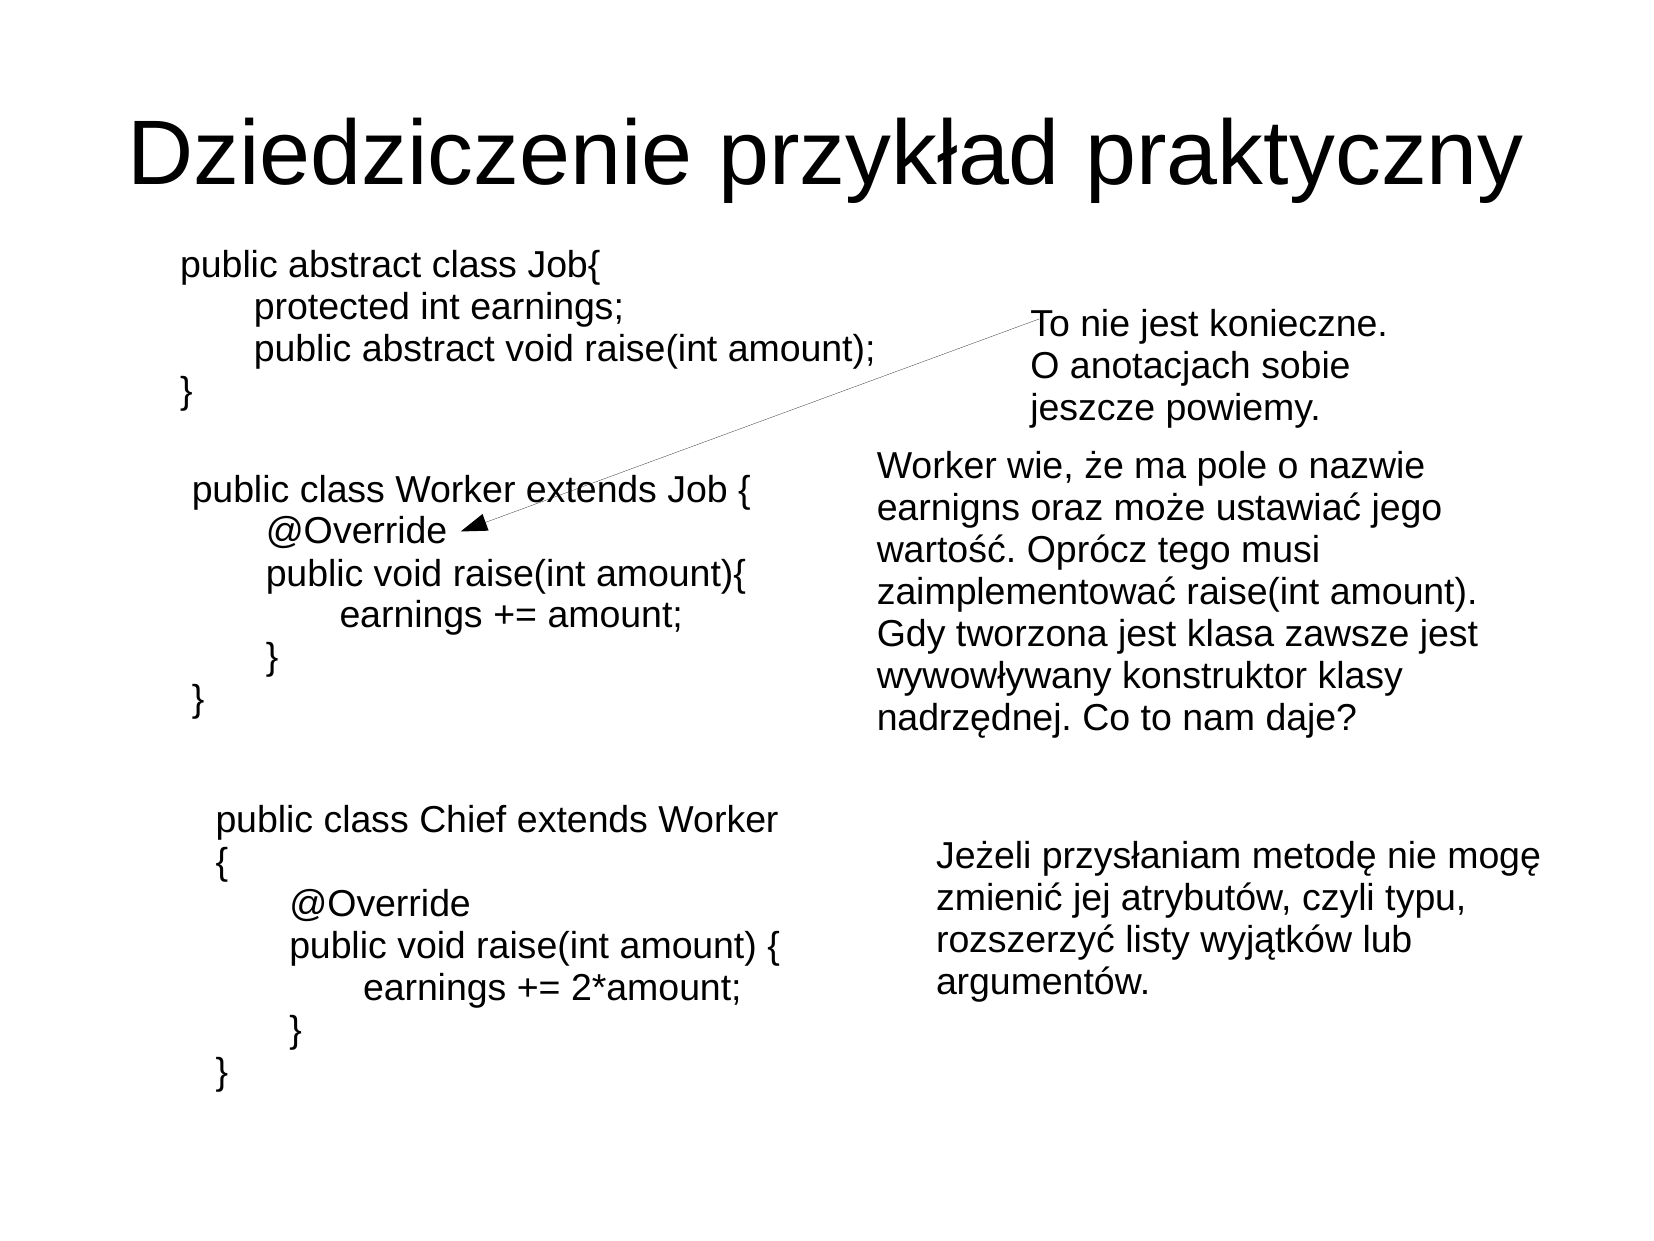

# Dziedziczenie przykład praktyczny
public abstract class Job{
	protected int earnings;
	public abstract void raise(int amount);
}
To nie jest konieczne. O anotacjach sobie jeszcze powiemy.
Worker wie, że ma pole o nazwie earnigns oraz może ustawiać jego wartość. Oprócz tego musi zaimplementować raise(int amount). Gdy tworzona jest klasa zawsze jest wywowływany konstruktor klasy nadrzędnej. Co to nam daje?
public class Worker extends Job {
	@Override
	public void raise(int amount){
		earnings += amount;
	}
}
public class Chief extends Worker {
	@Override
	public void raise(int amount) {
		earnings += 2*amount;
	}
}
Jeżeli przysłaniam metodę nie mogę zmienić jej atrybutów, czyli typu, rozszerzyć listy wyjątków lub argumentów.